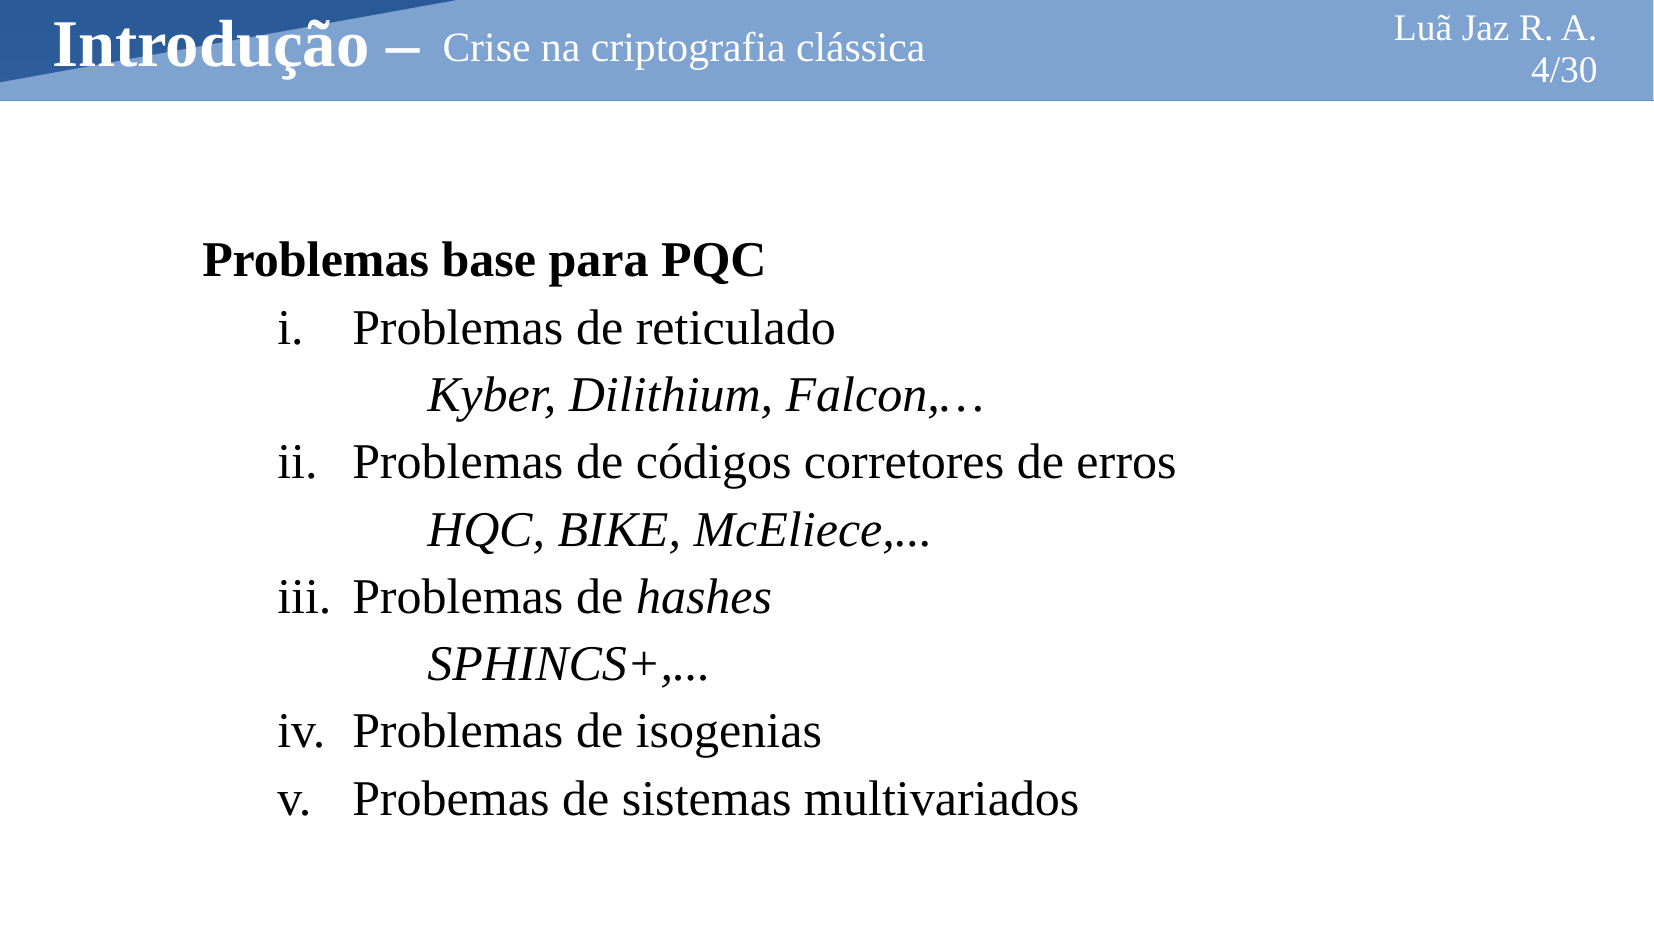

Introdução –
Luã Jaz R. A.
4/30
Crise na criptografia clássica
Problemas base para PQC
	i.	Problemas de reticulado
			Kyber, Dilithium, Falcon,…
	ii.	Problemas de códigos corretores de erros
			HQC, BIKE, McEliece,...
	iii.	Problemas de hashes
			SPHINCS+,...
	iv.	Problemas de isogenias
	v.	Probemas de sistemas multivariados